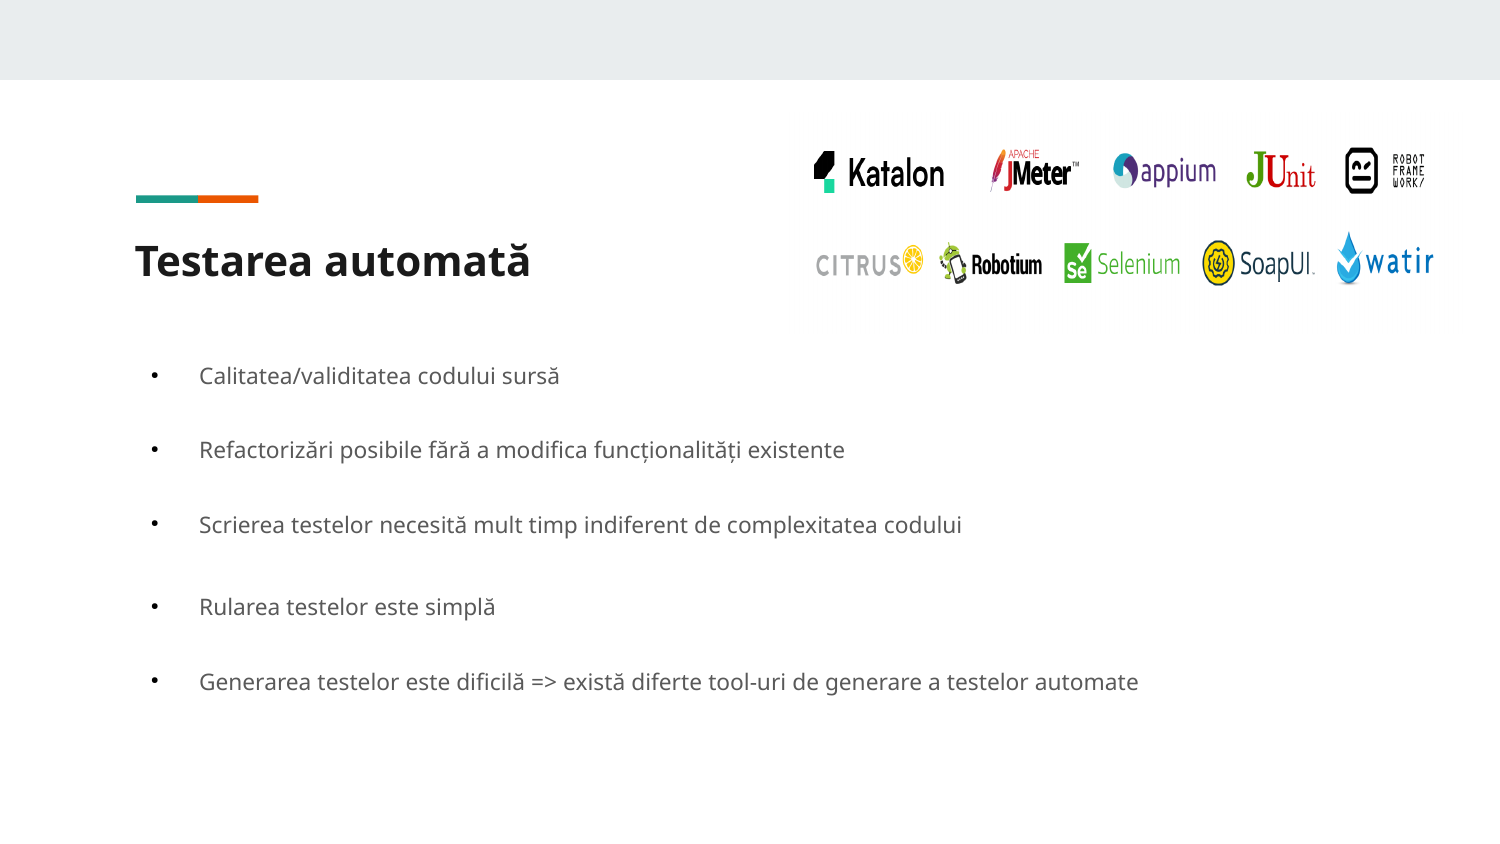

# Testarea automată
Calitatea/validitatea codului sursă
Refactorizări posibile fără a modifica funcționalități existente
Scrierea testelor necesită mult timp indiferent de complexitatea codului
Rularea testelor este simplă
Generarea testelor este dificilă => există diferte tool-uri de generare a testelor automate